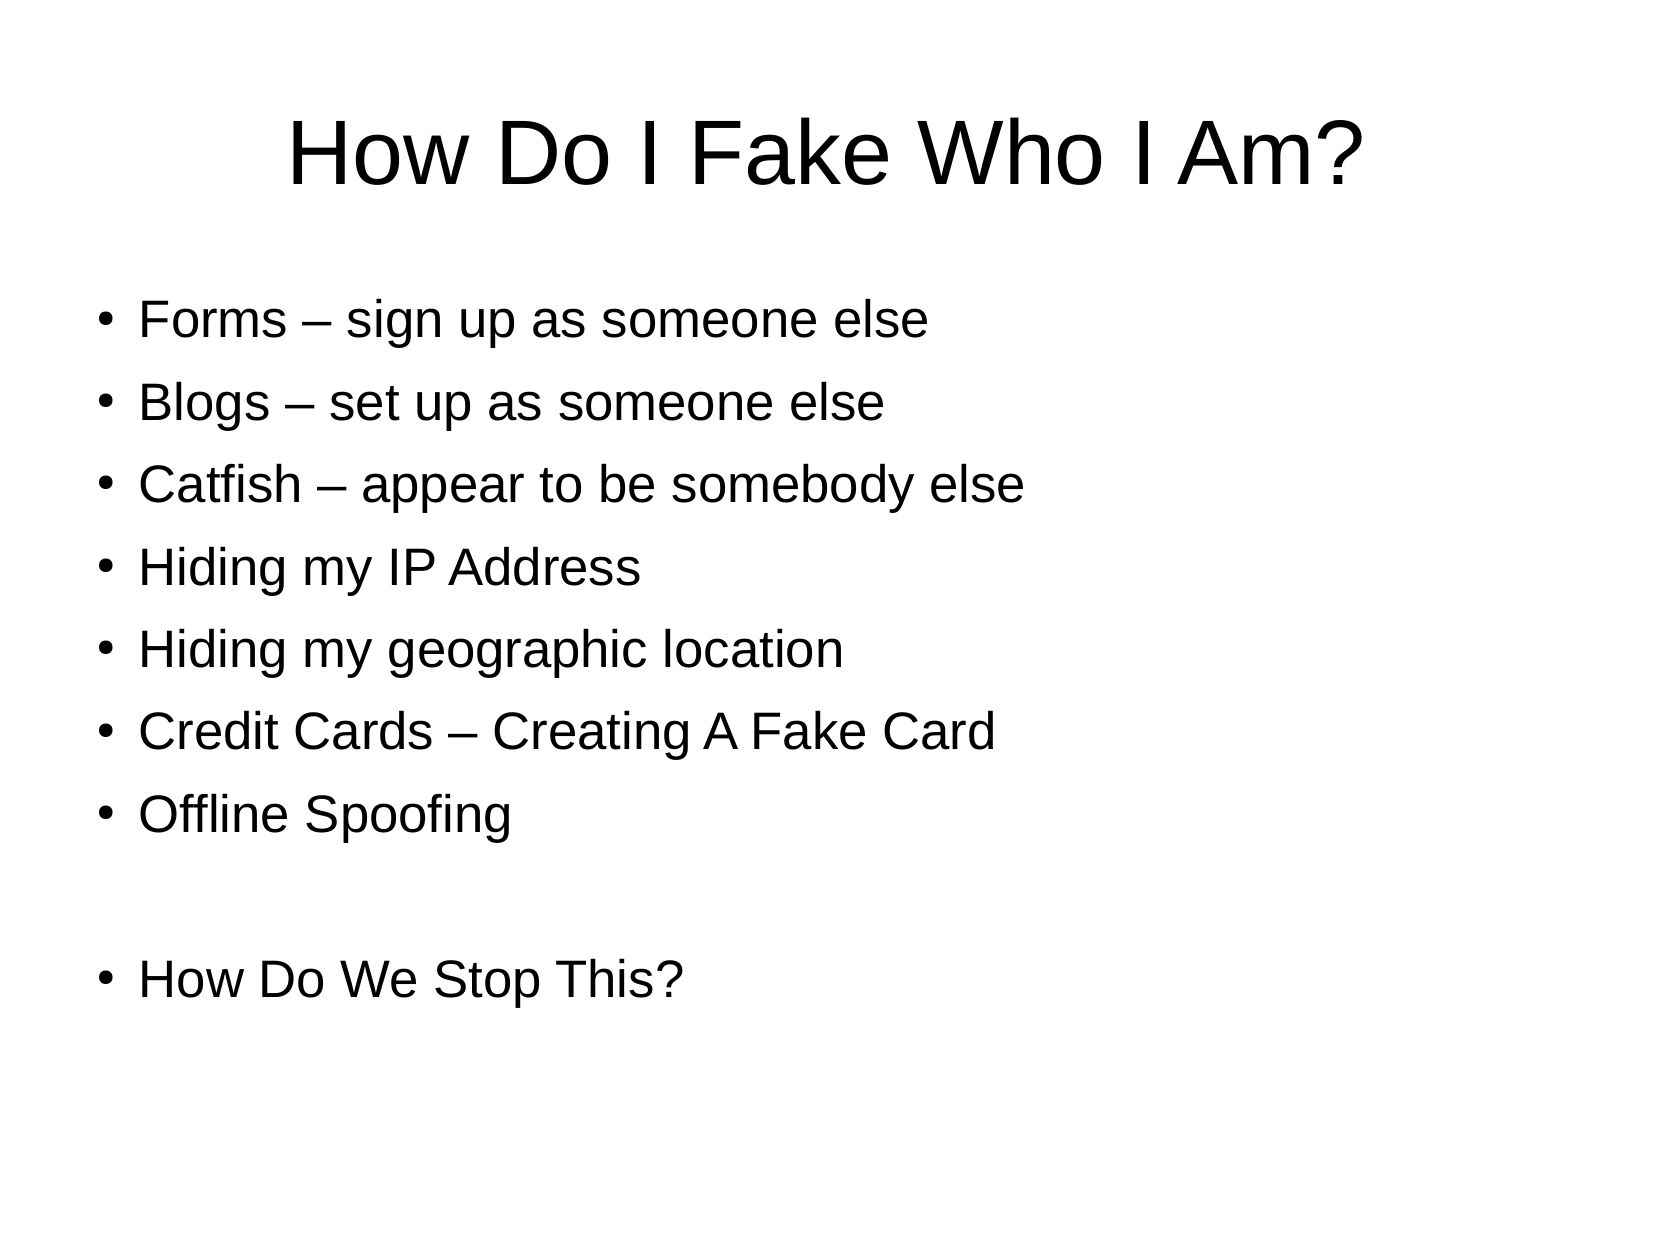

# How Do I Fake Who I Am?
Forms – sign up as someone else
Blogs – set up as someone else
Catfish – appear to be somebody else
Hiding my IP Address
Hiding my geographic location
Credit Cards – Creating A Fake Card
Offline Spoofing
How Do We Stop This?